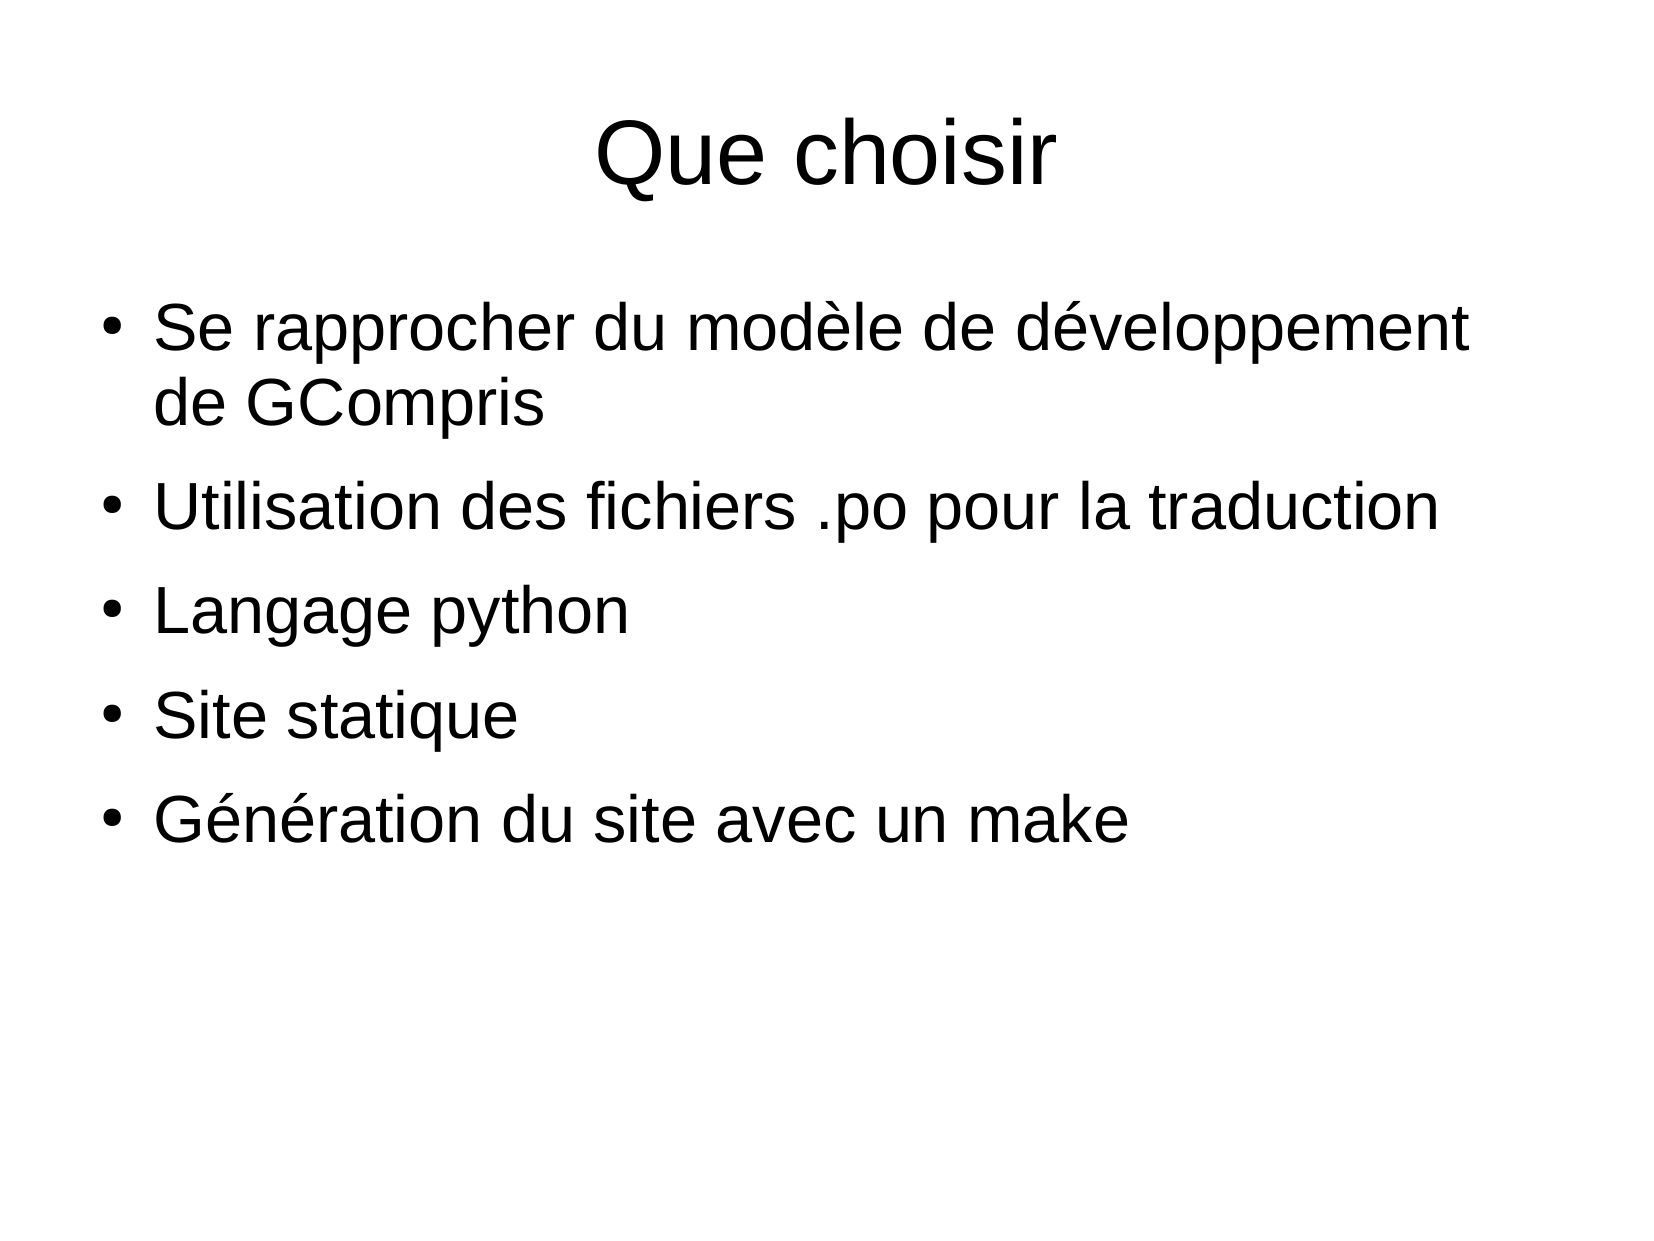

# Que choisir
Se rapprocher du modèle de développement de GCompris
Utilisation des fichiers .po pour la traduction
Langage python
Site statique
Génération du site avec un make